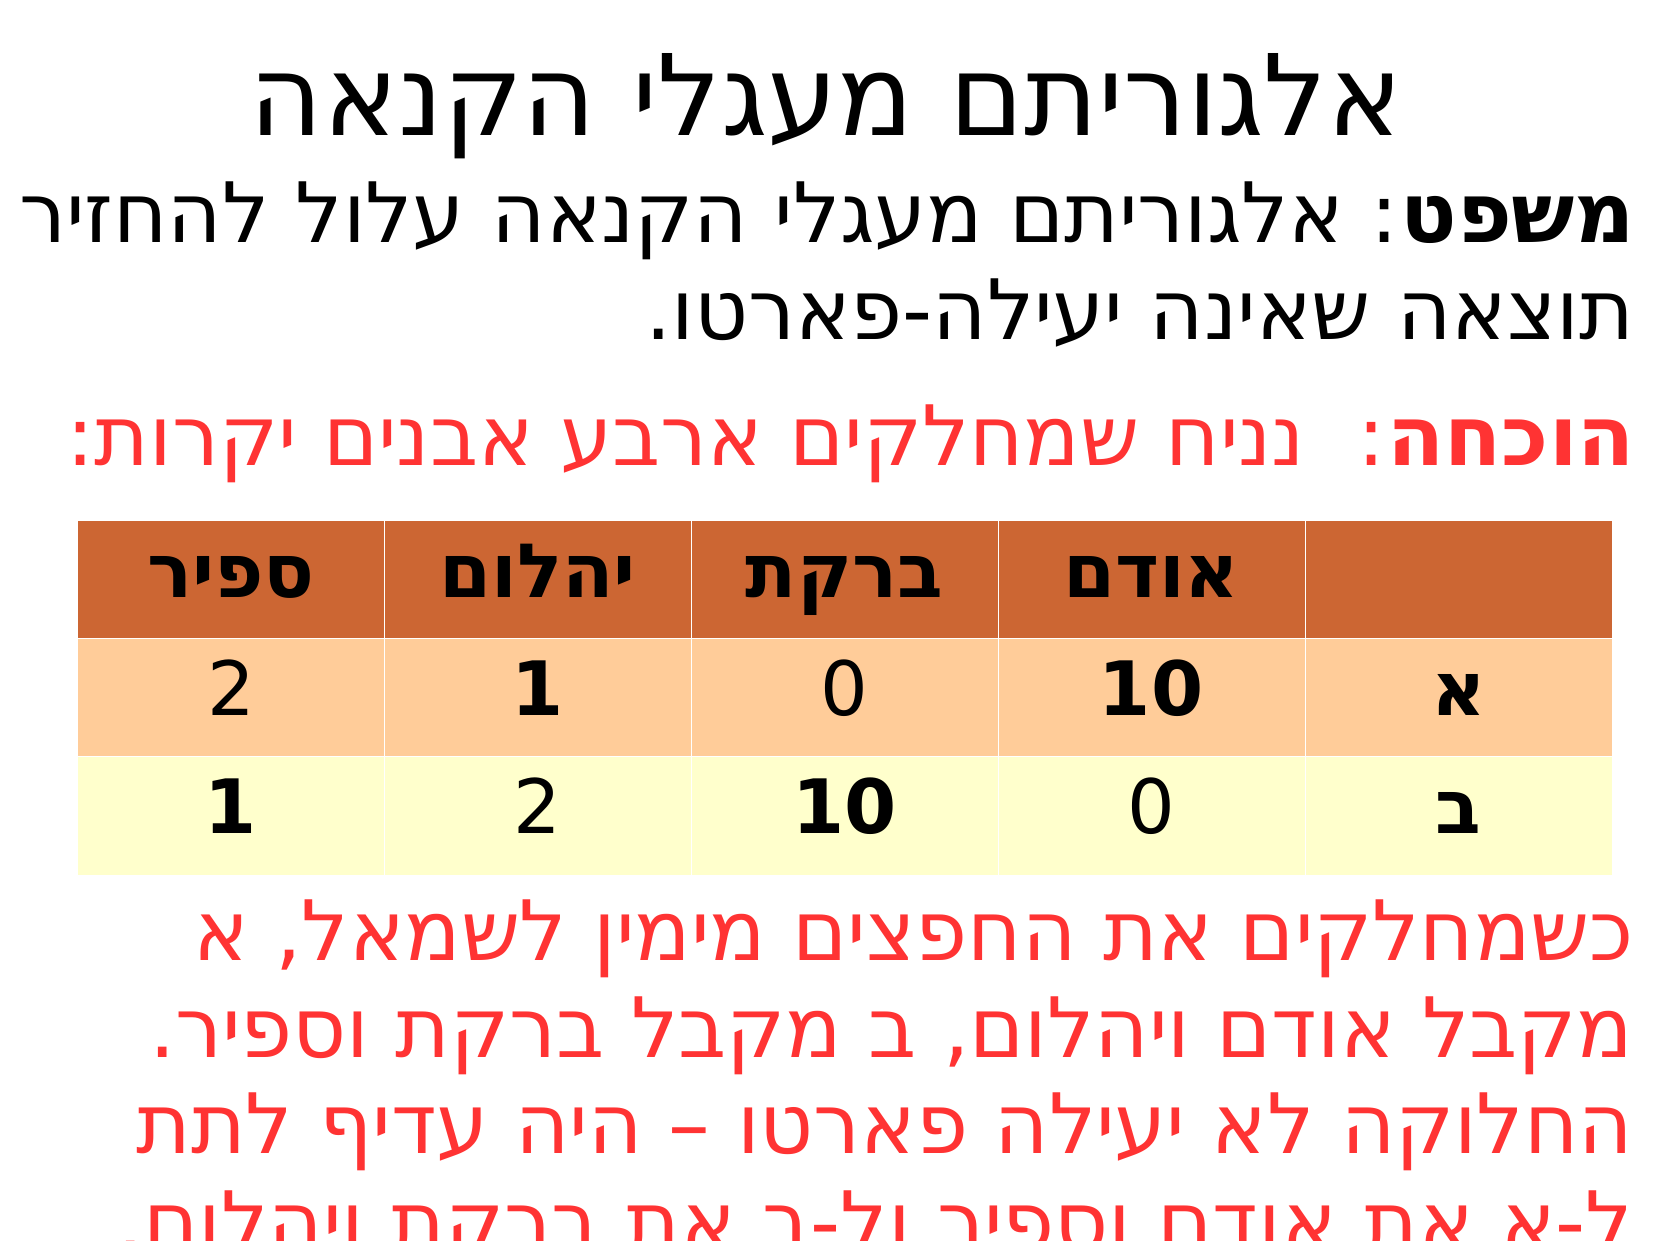

אלגוריתם מעגלי הקנאה
# משפט: אלגוריתם מעגלי הקנאה עלול להחזיר תוצאה שאינה יעילה-פארטו.
הוכחה: נניח שמחלקים ארבע אבנים יקרות:
כשמחלקים את החפצים מימין לשמאל, א מקבל אודם ויהלום, ב מקבל ברקת וספיר.
החלוקה לא יעילה פארטו – היה עדיף לתת ל-א את אודם וספיר ול-ב את ברקת ויהלום. ***
| ספיר | יהלום | ברקת | אודם | |
| --- | --- | --- | --- | --- |
| 2 | 1 | 0 | 10 | א |
| 1 | 2 | 10 | 0 | ב |